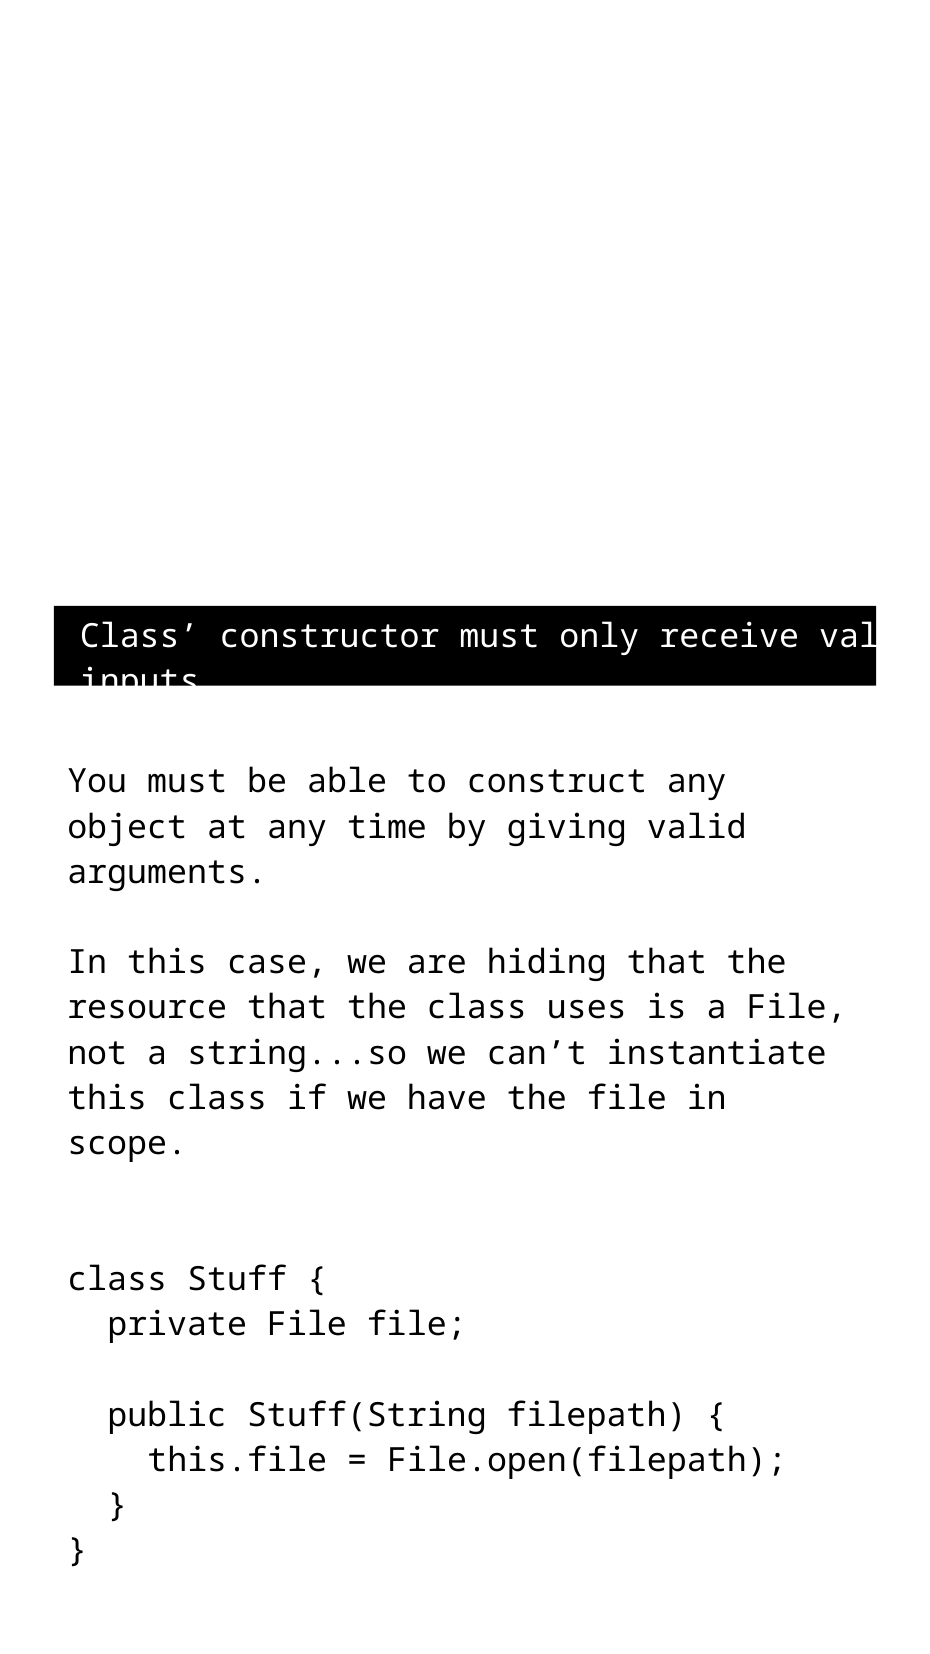

Class’ constructor must only receive valid
inputs
You must be able to construct any object at any time by giving valid arguments.
In this case, we are hiding that the resource that the class uses is a File, not a string...so we can’t instantiate this class if we have the file in scope.
class Stuff {
 private File file;
 public Stuff(String filepath) {
 this.file = File.open(filepath);
 }
}